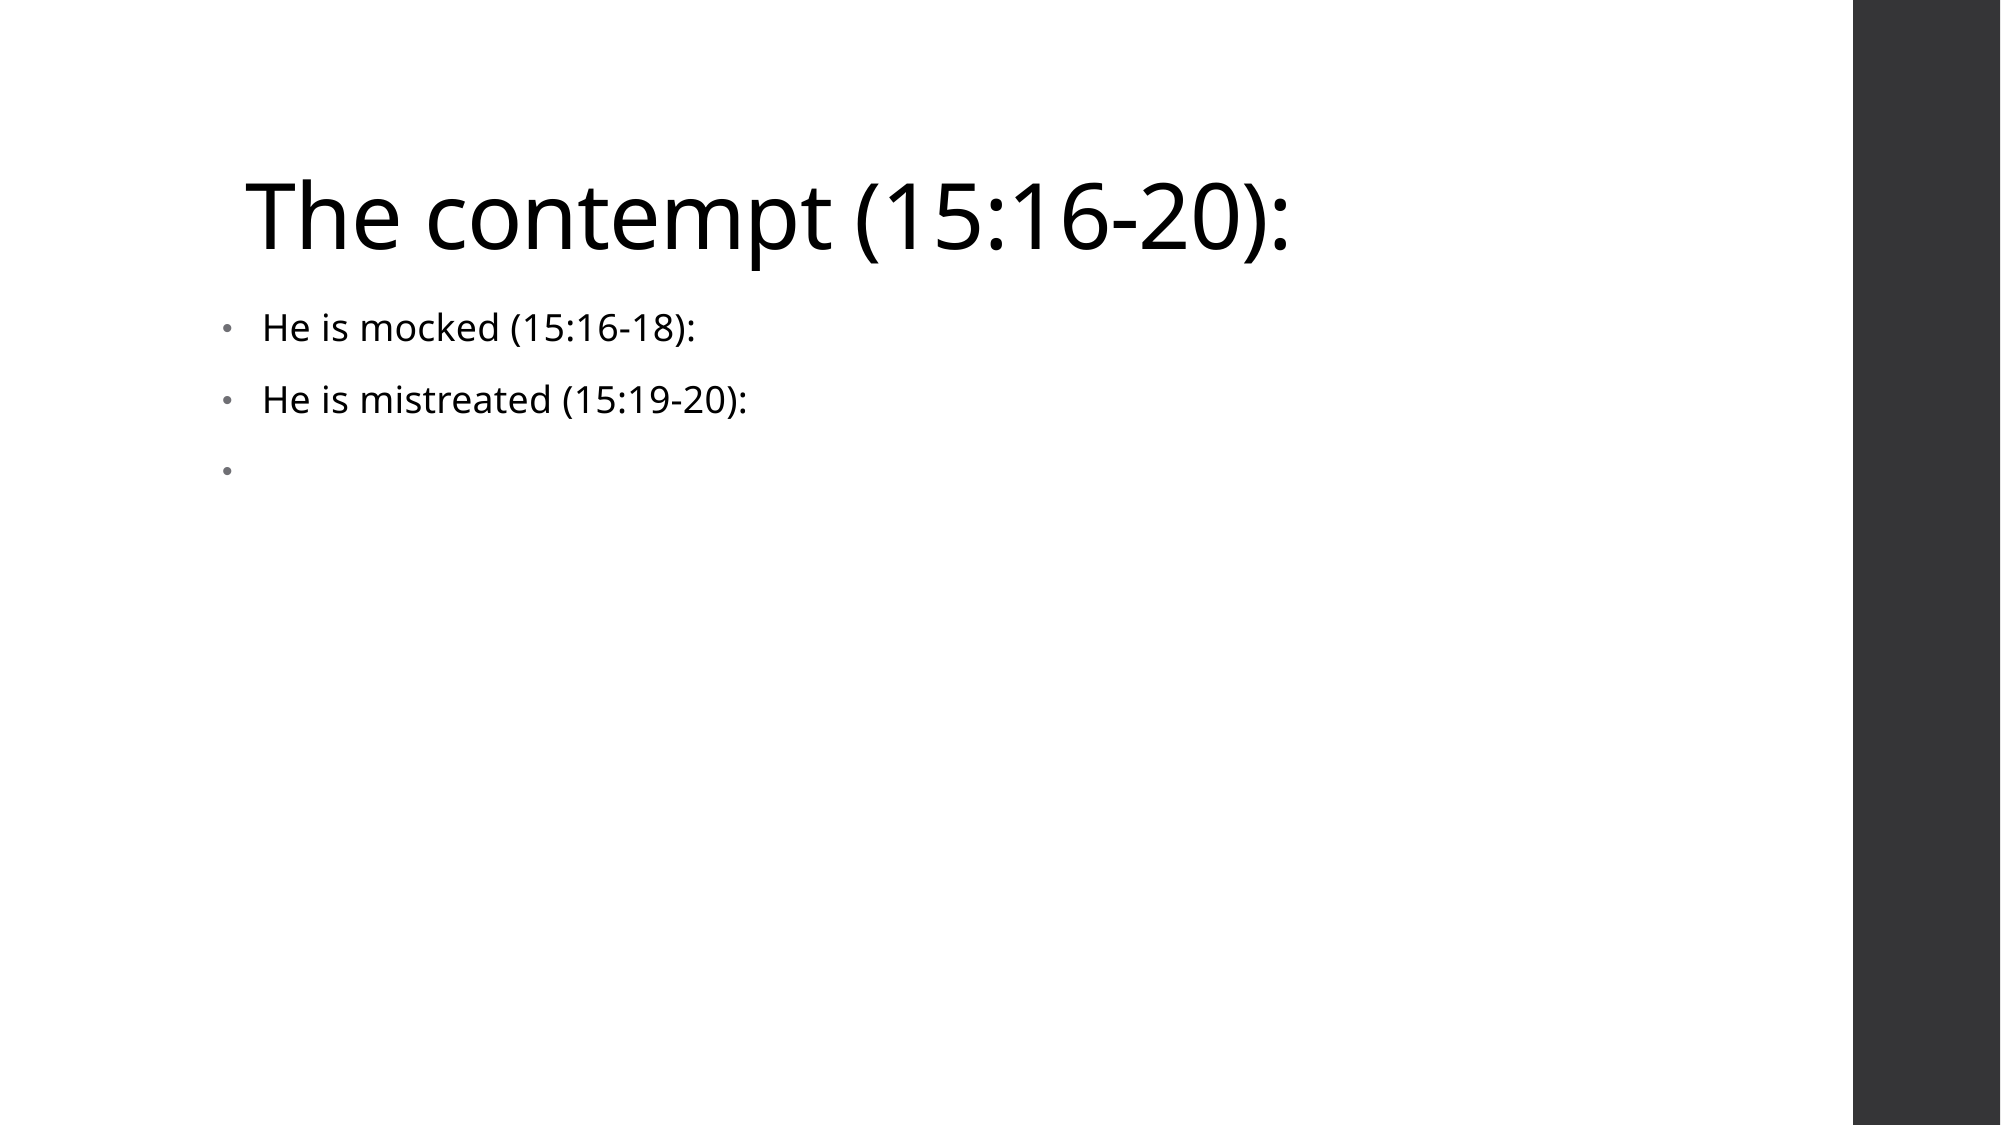

# The contempt (15:16-20):
 He is mocked (15:16-18):
 He is mistreated (15:19-20):